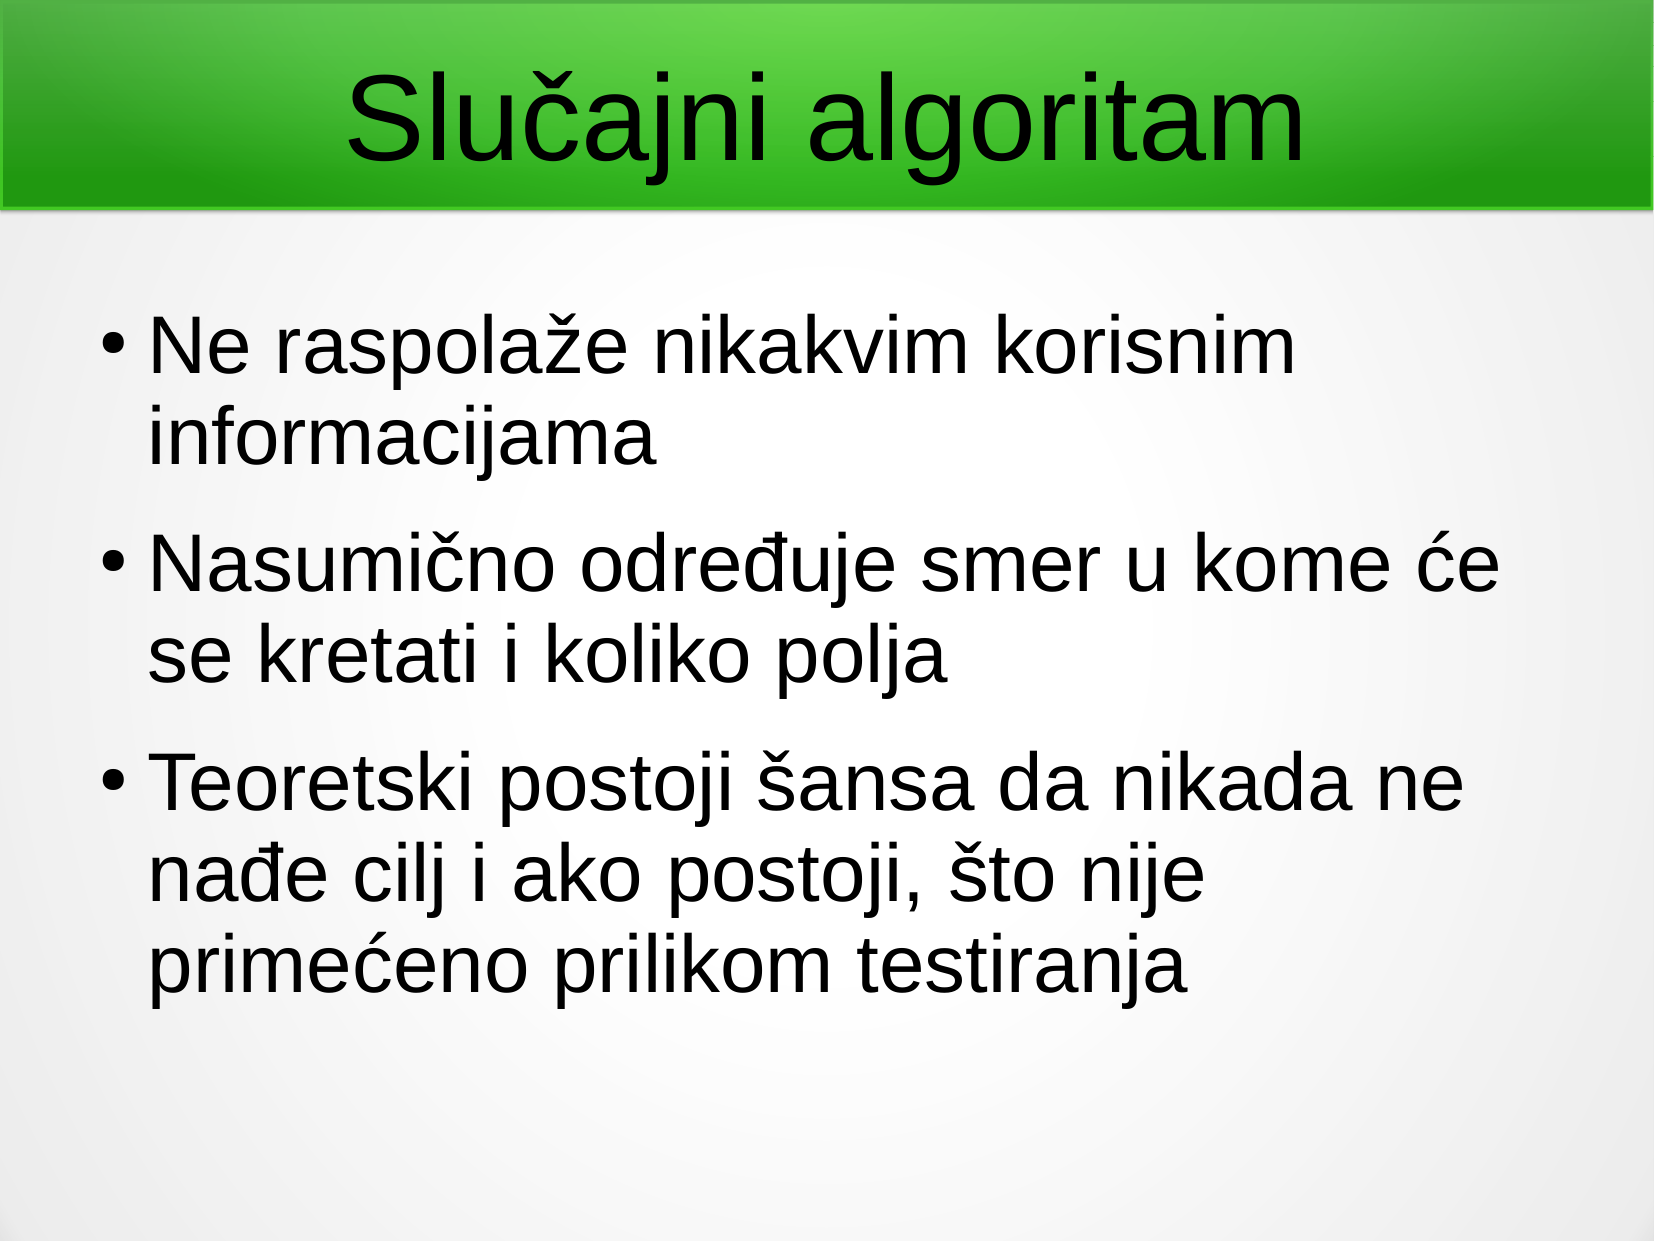

# Slučajni algoritam
Ne raspolaže nikakvim korisnim informacijama
Nasumično određuje smer u kome će se kretati i koliko polja
Teoretski postoji šansa da nikada ne nađe cilj i ako postoji, što nije primećeno prilikom testiranja